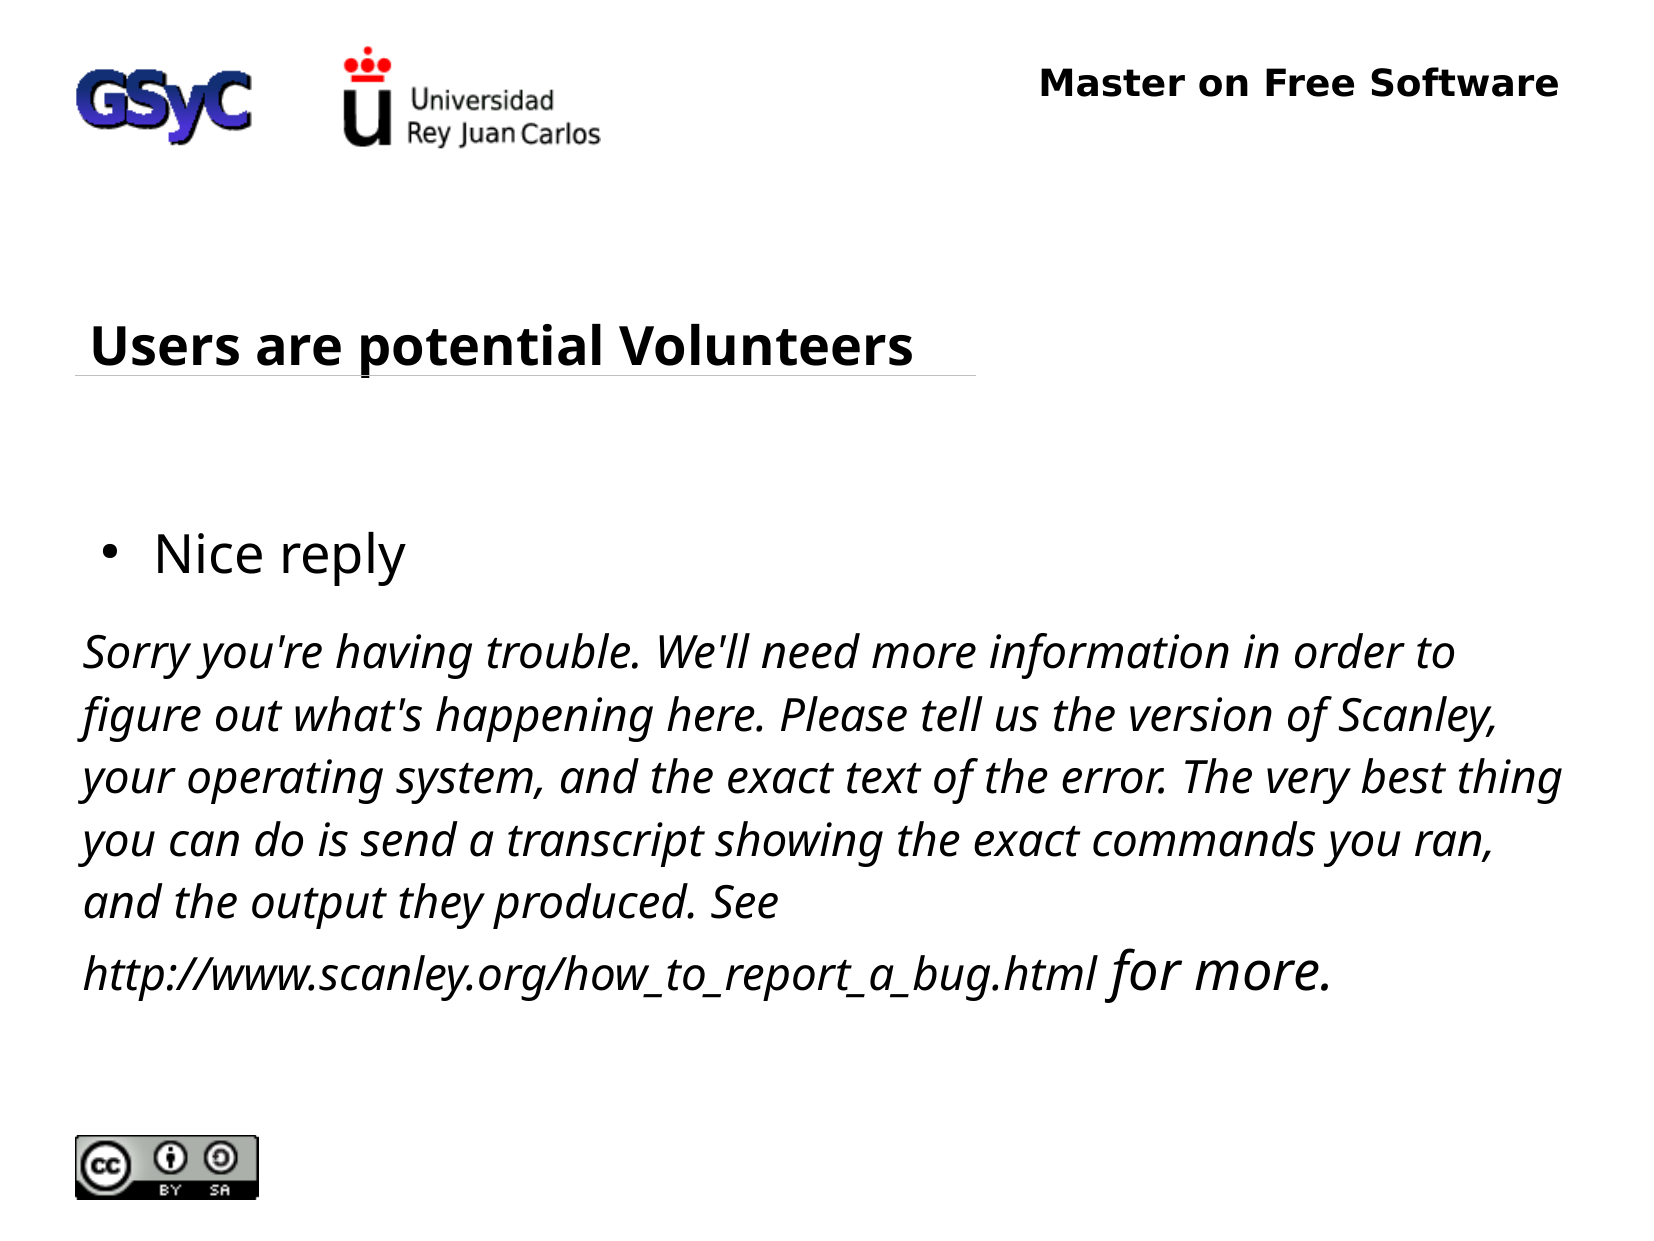

Users are potential Volunteers
# Nice reply
Sorry you're having trouble. We'll need more information in order to figure out what's happening here. Please tell us the version of Scanley, your operating system, and the exact text of the error. The very best thing you can do is send a transcript showing the exact commands you ran, and the output they produced. See http://www.scanley.org/how_to_report_a_bug.html for more.